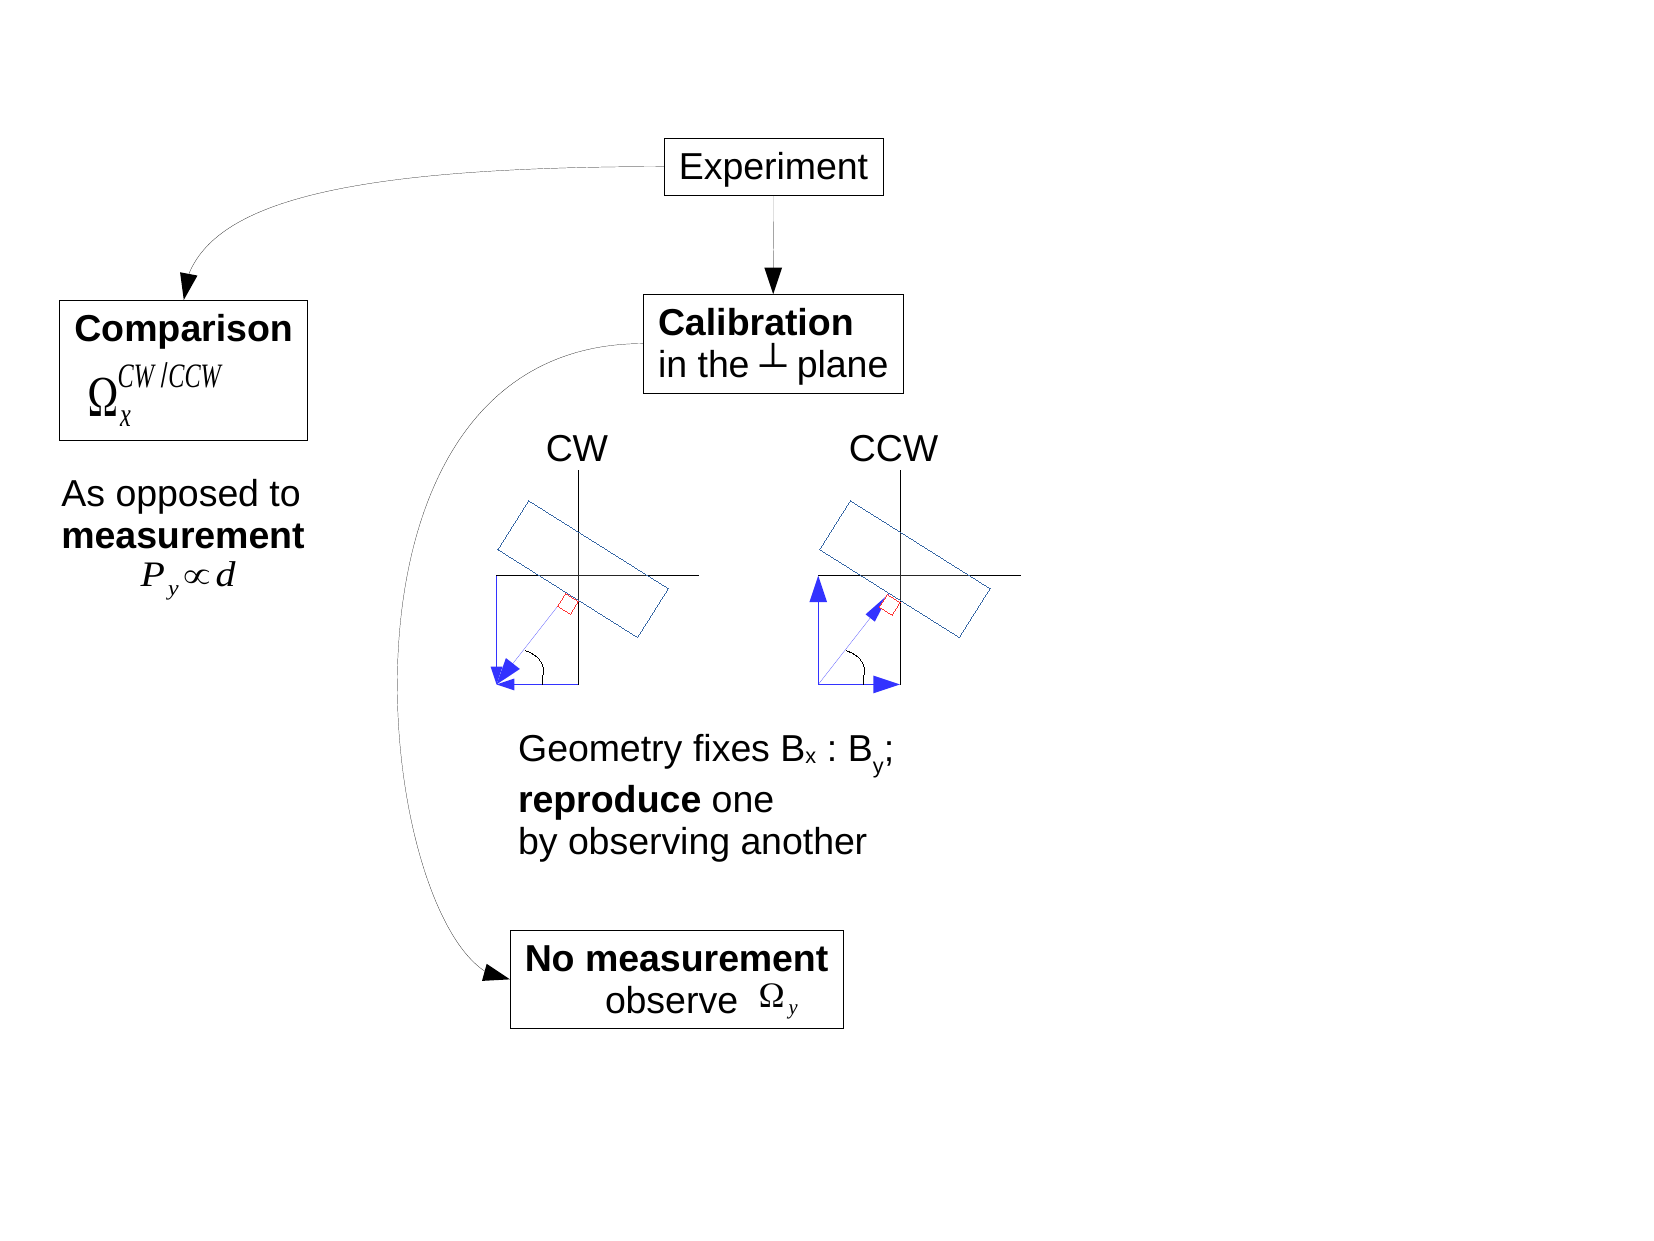

Experiment
Calibration
in the ┴ plane
Comparison
CW
CCW
As opposed to
measurement
Geometry fixes Bx : By;
reproduce one
by observing another
No measurement
observe